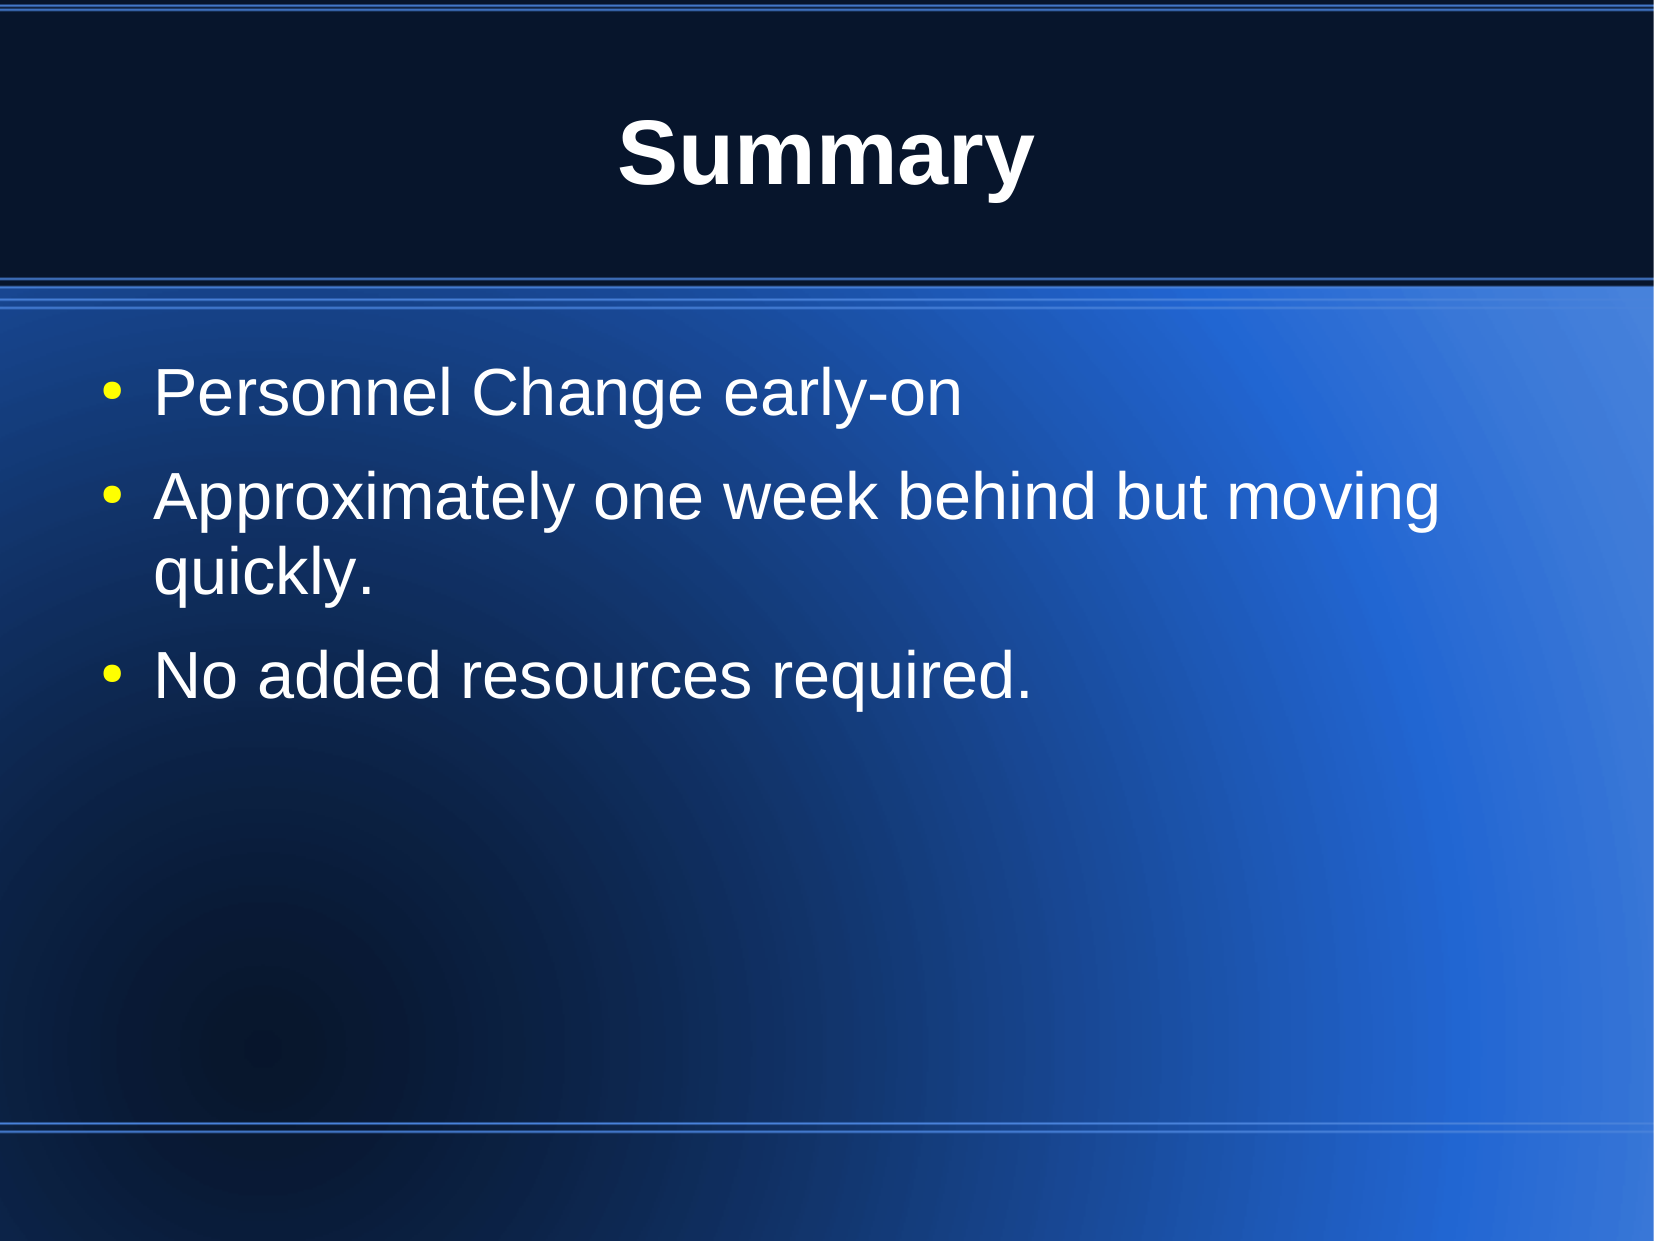

# Summary
Personnel Change early-on
Approximately one week behind but moving quickly.
No added resources required.